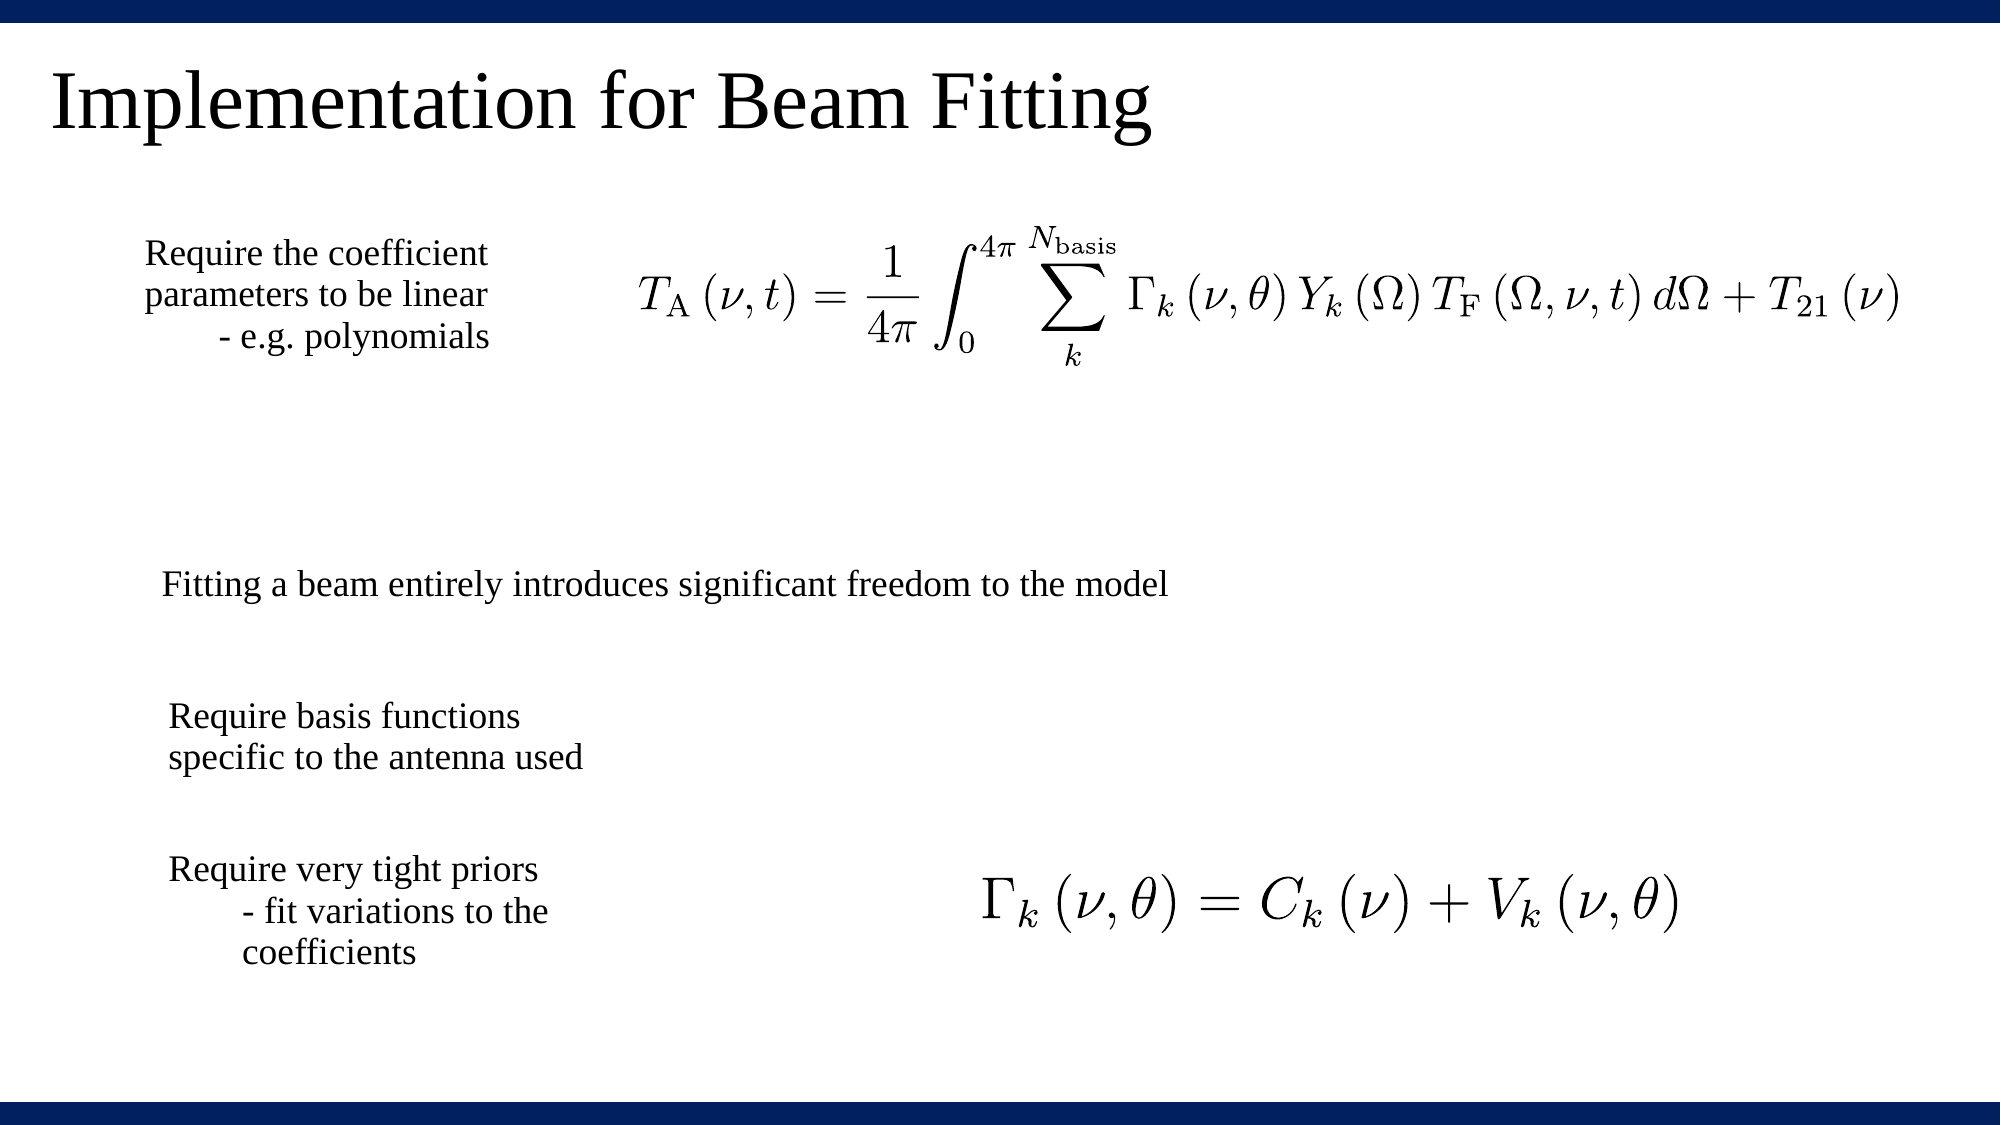

Implementation for Beam Fitting
Require the coefficient parameters to be linear
	- e.g. polynomials
Fitting a beam entirely introduces significant freedom to the model
Require basis functions specific to the antenna used
Require very tight priors
	- fit variations to the 		coefficients